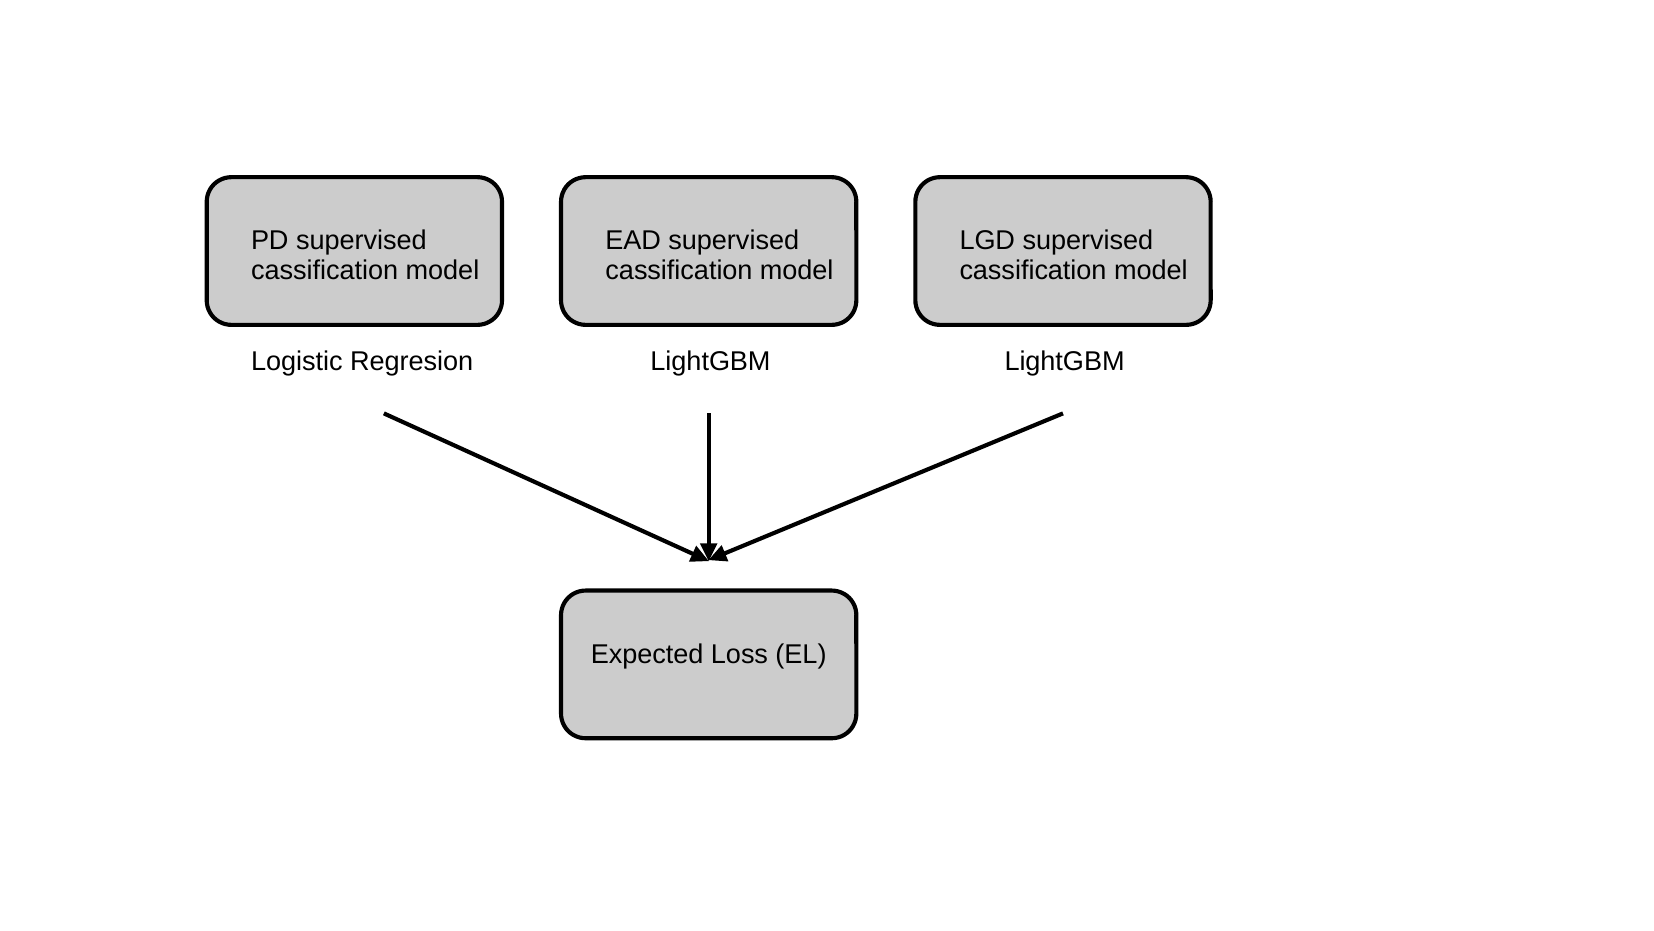

PD supervised cassification model
Logistic Regresion
EAD supervised cassification model
 LightGBM
LGD supervised cassification model
 LightGBM
 Expected Loss (EL)